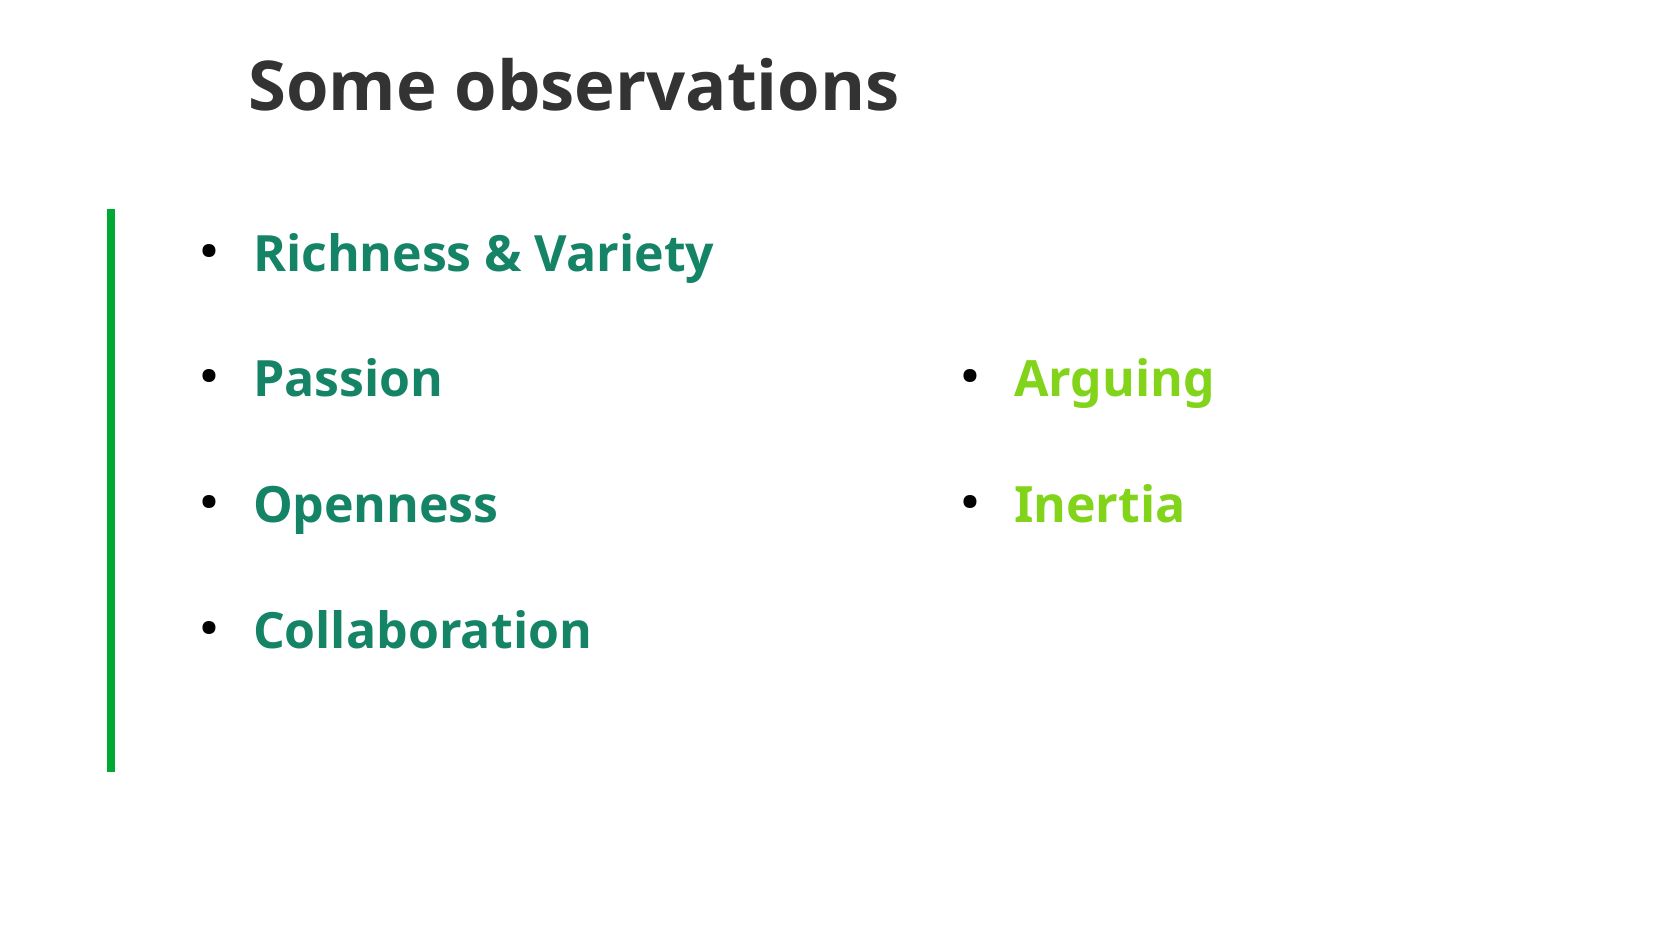

# Some observations
Richness & Variety
Passion
Openness
Collaboration
Arguing
Inertia